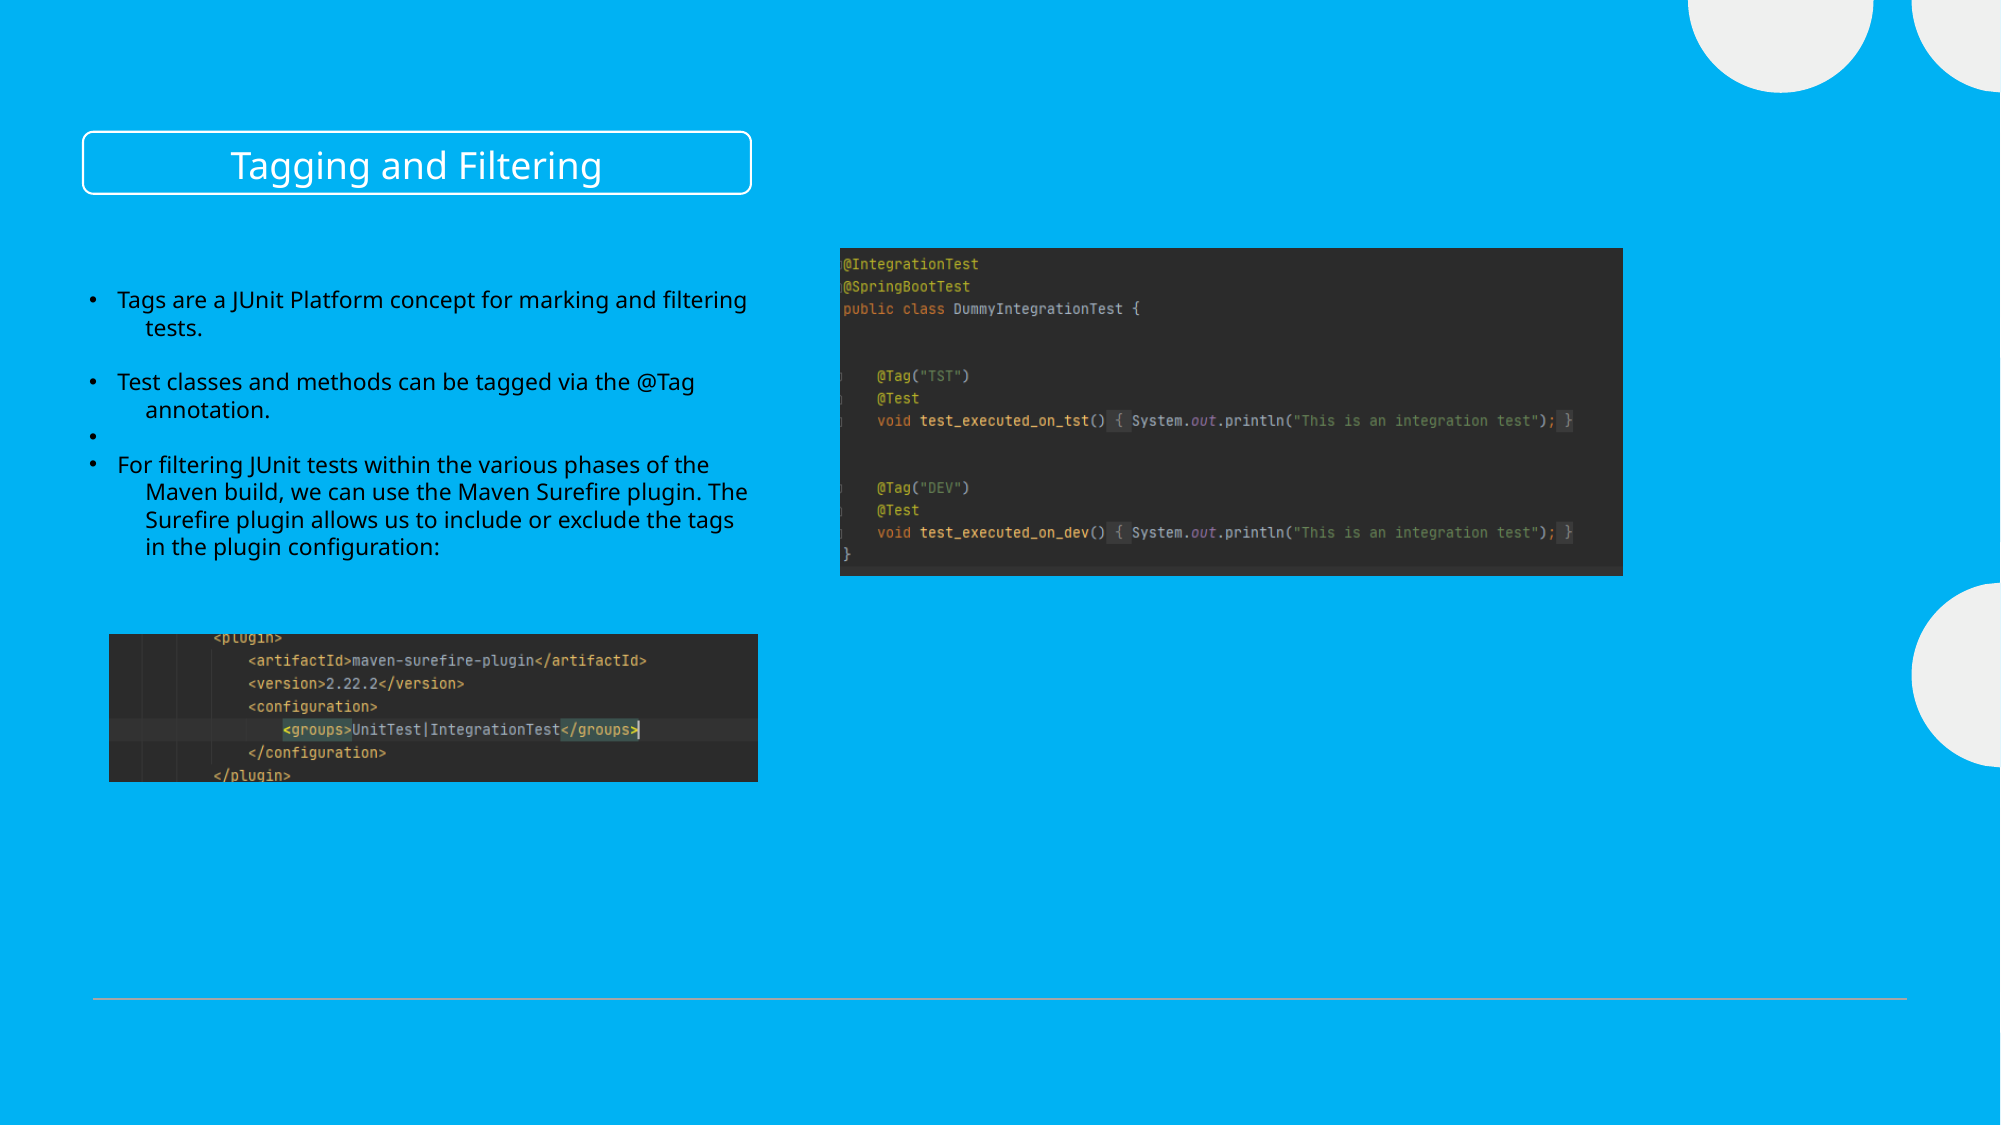

Tagging and Filtering
Tags are a JUnit Platform concept for marking and filtering tests.
Test classes and methods can be tagged via the @Tag annotation.
For filtering JUnit tests within the various phases of the Maven build, we can use the Maven Surefire plugin. The Surefire plugin allows us to include or exclude the tags in the plugin configuration: